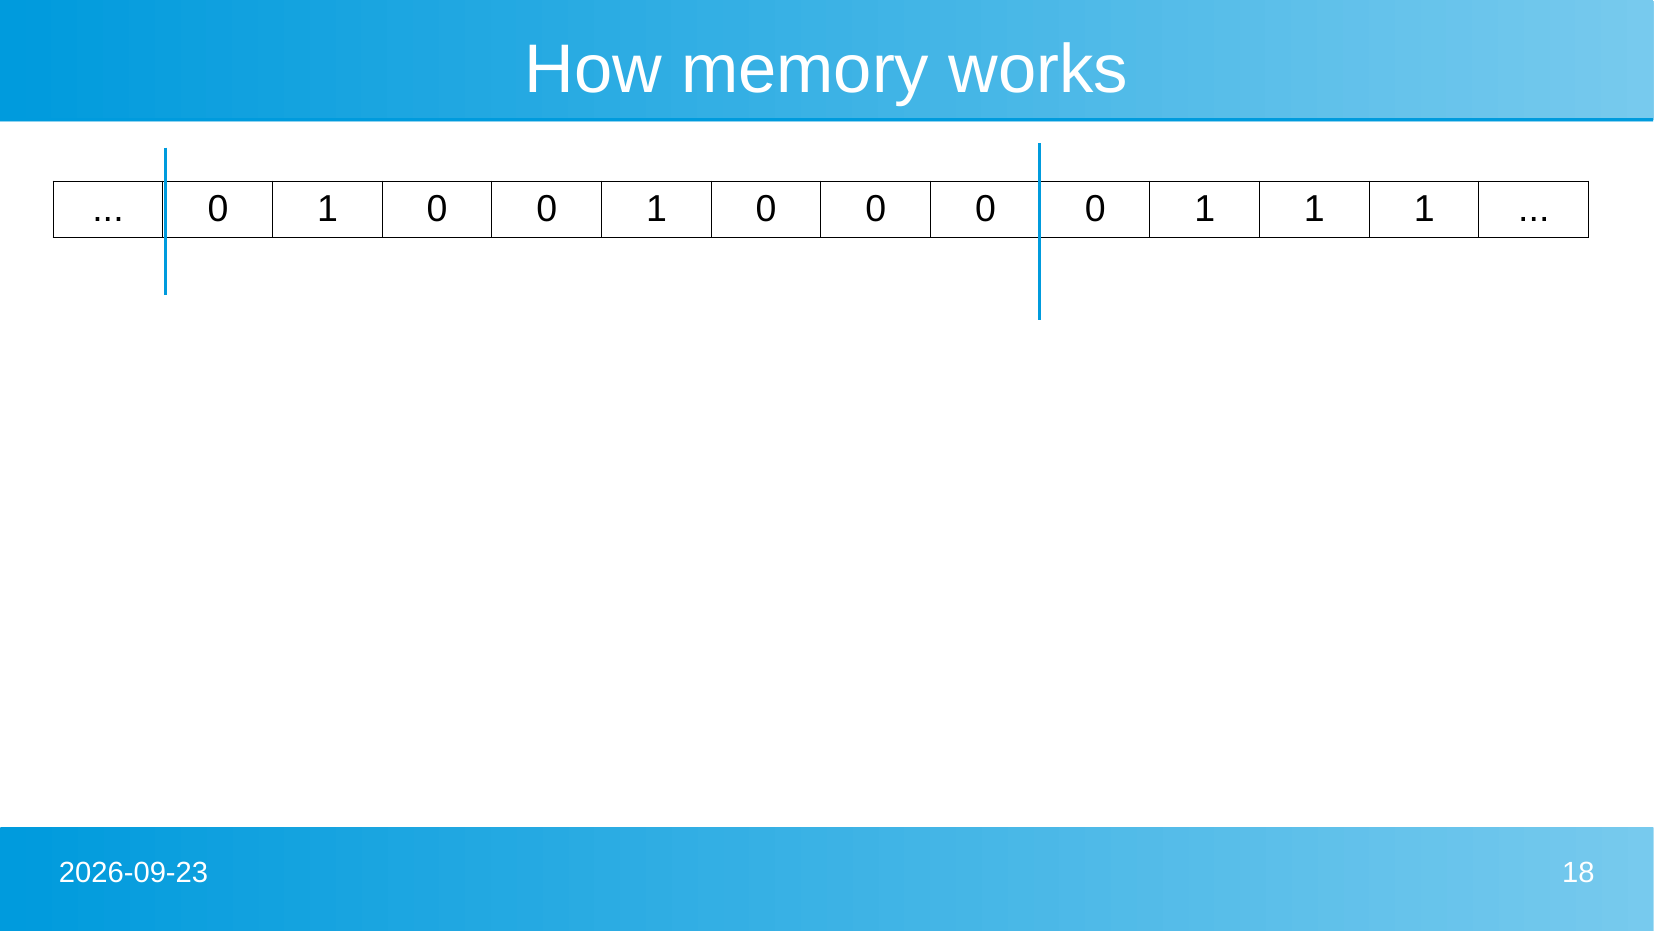

# How memory works
| ... | 0 | 1 | 0 | 0 | 1 | 0 | 0 | 0 | 0 | 1 | 1 | 1 | ... |
| --- | --- | --- | --- | --- | --- | --- | --- | --- | --- | --- | --- | --- | --- |
18